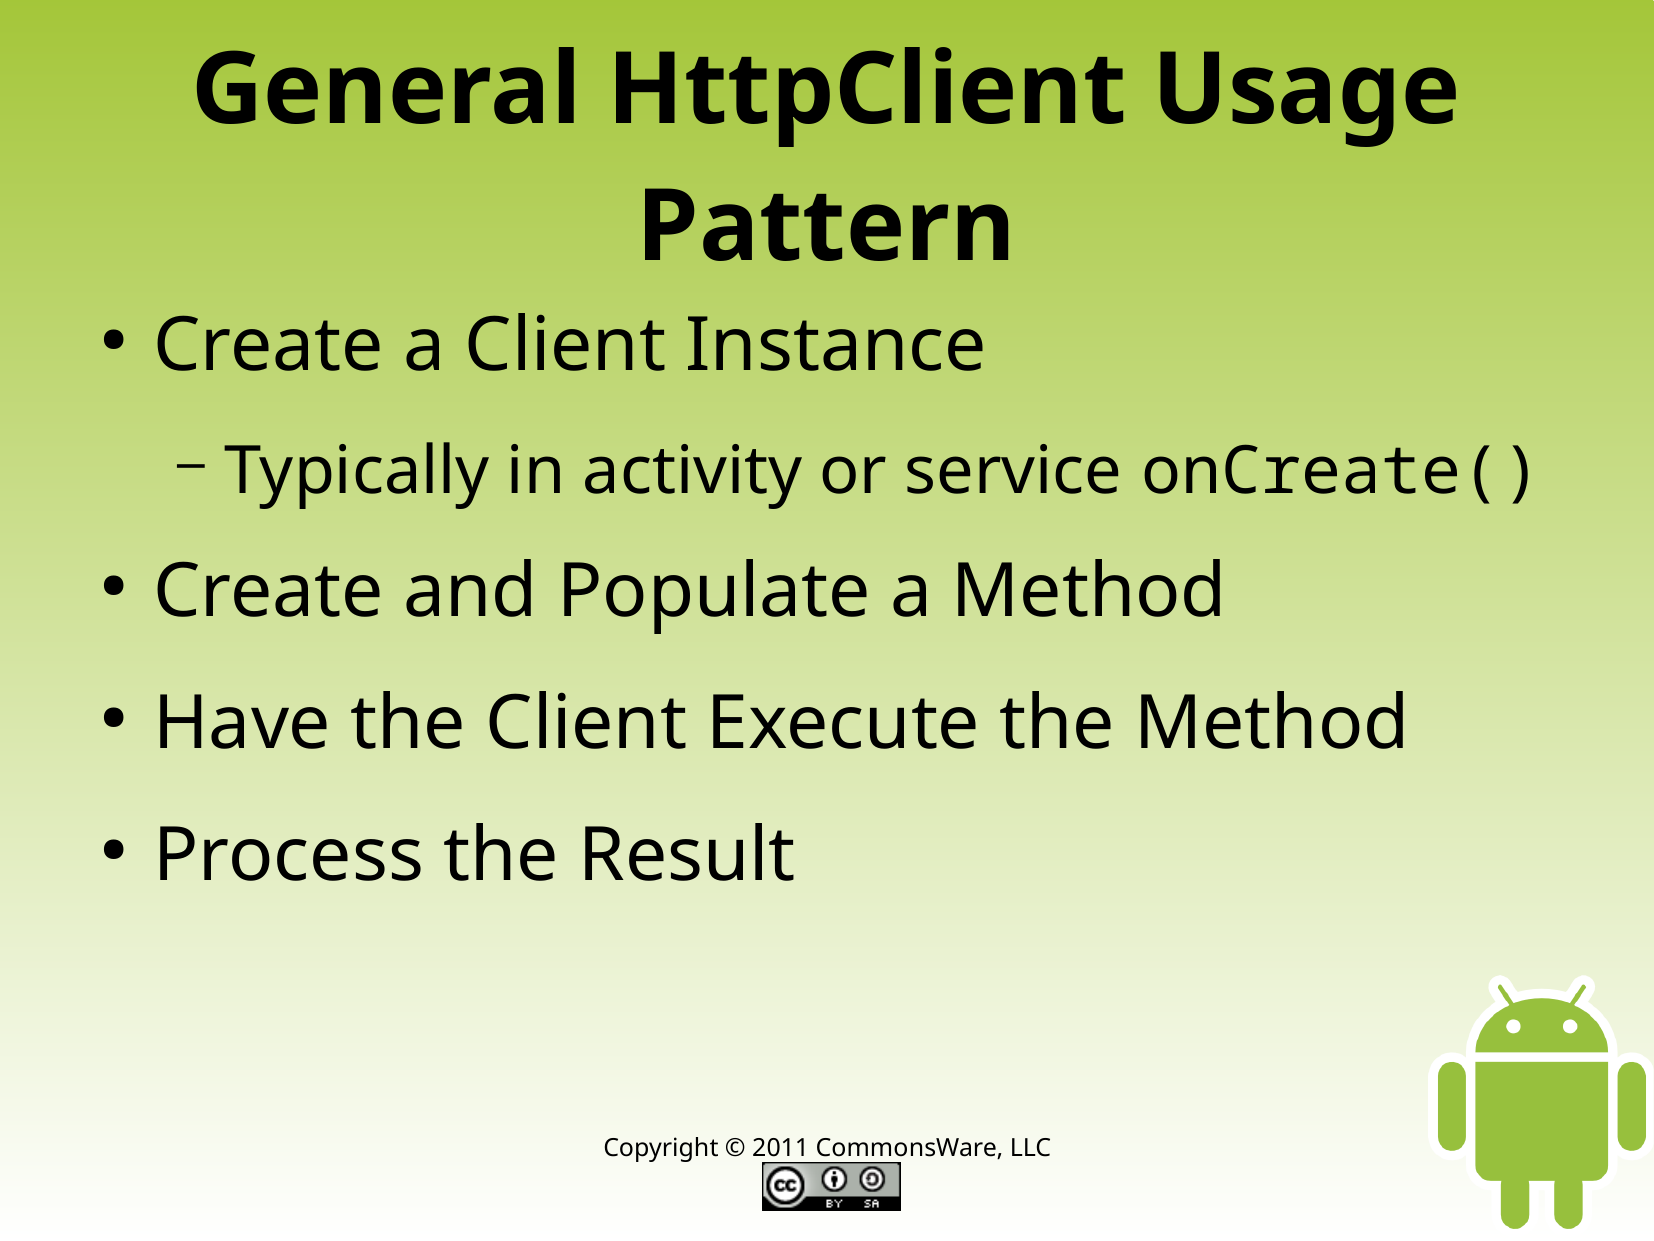

# General HttpClient Usage Pattern
Create a Client Instance
Typically in activity or service onCreate()
Create and Populate a Method
Have the Client Execute the Method
Process the Result